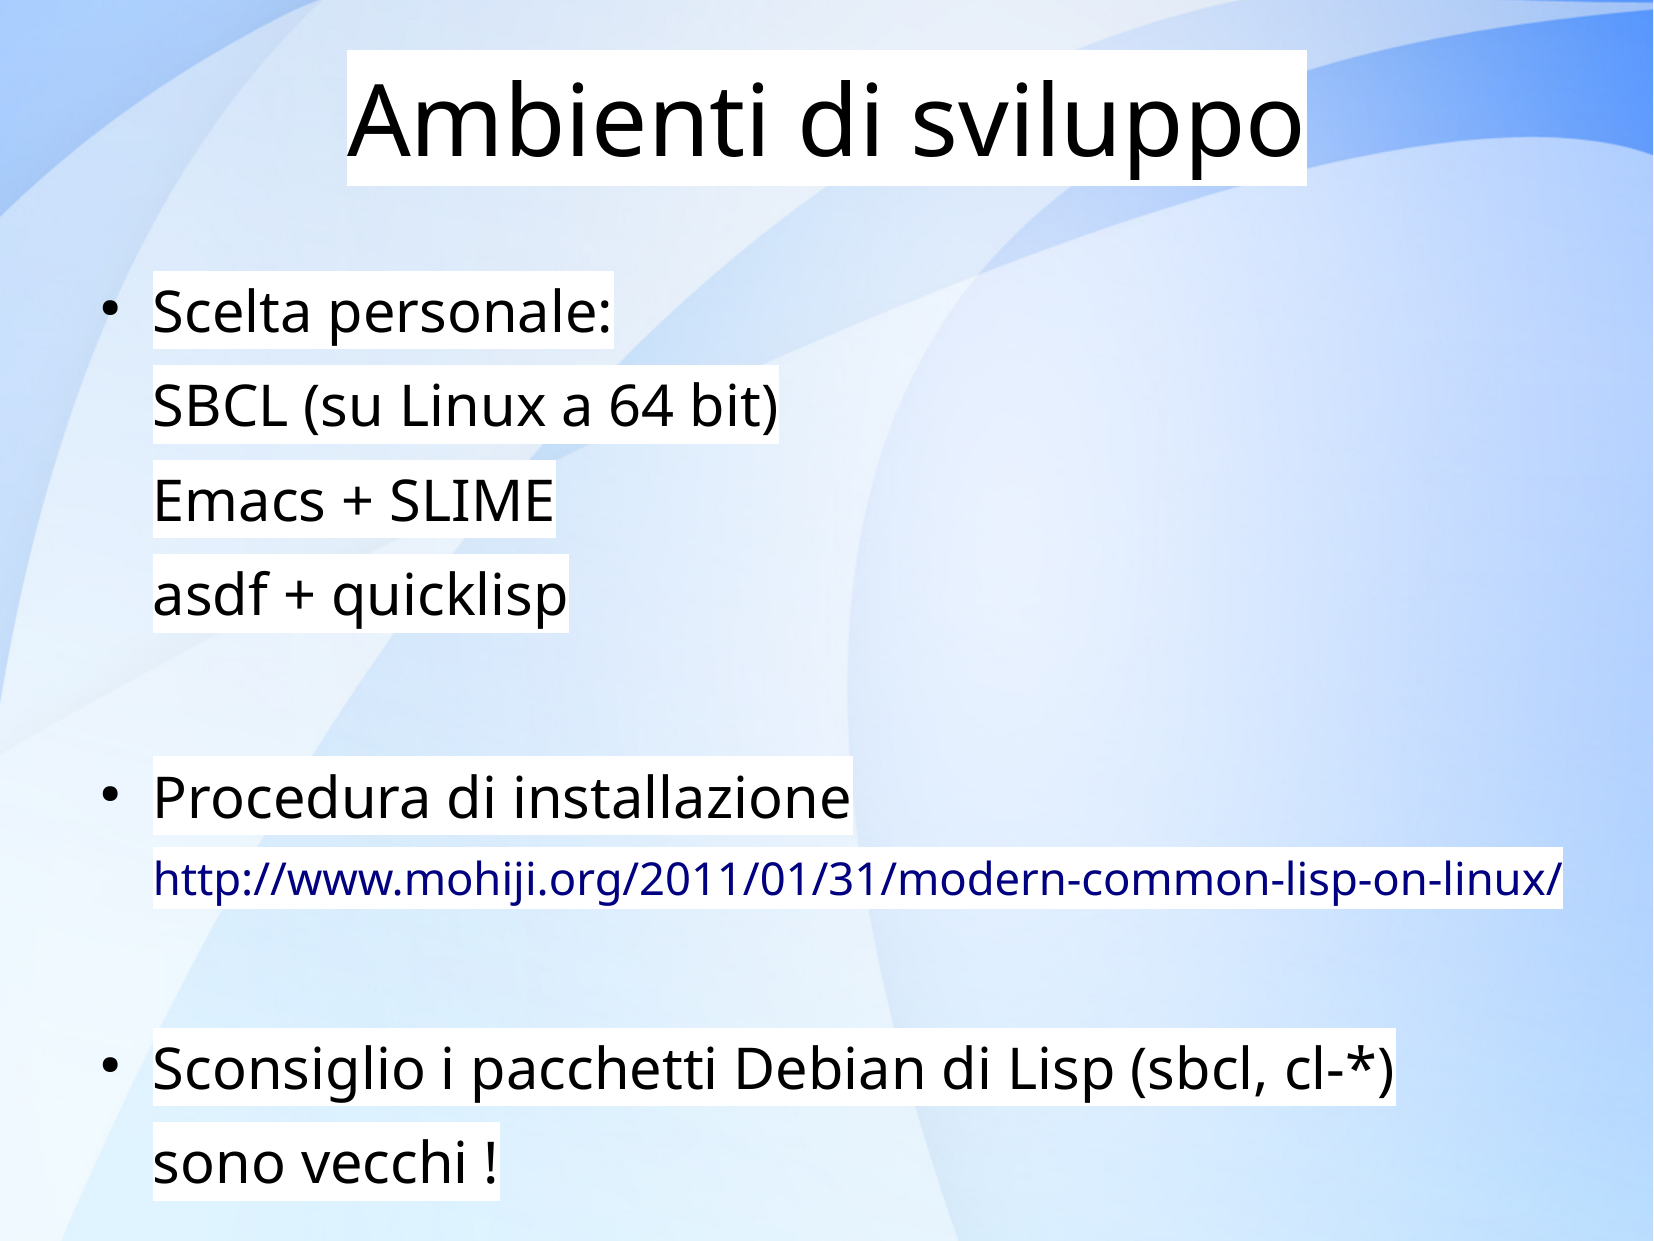

# Ambienti di sviluppo
Scelta personale:
SBCL (su Linux a 64 bit)
Emacs + SLIME
asdf + quicklisp
Procedura di installazione
http://www.mohiji.org/2011/01/31/modern-common-lisp-on-linux/
Sconsiglio i pacchetti Debian di Lisp (sbcl, cl-*)
sono vecchi !